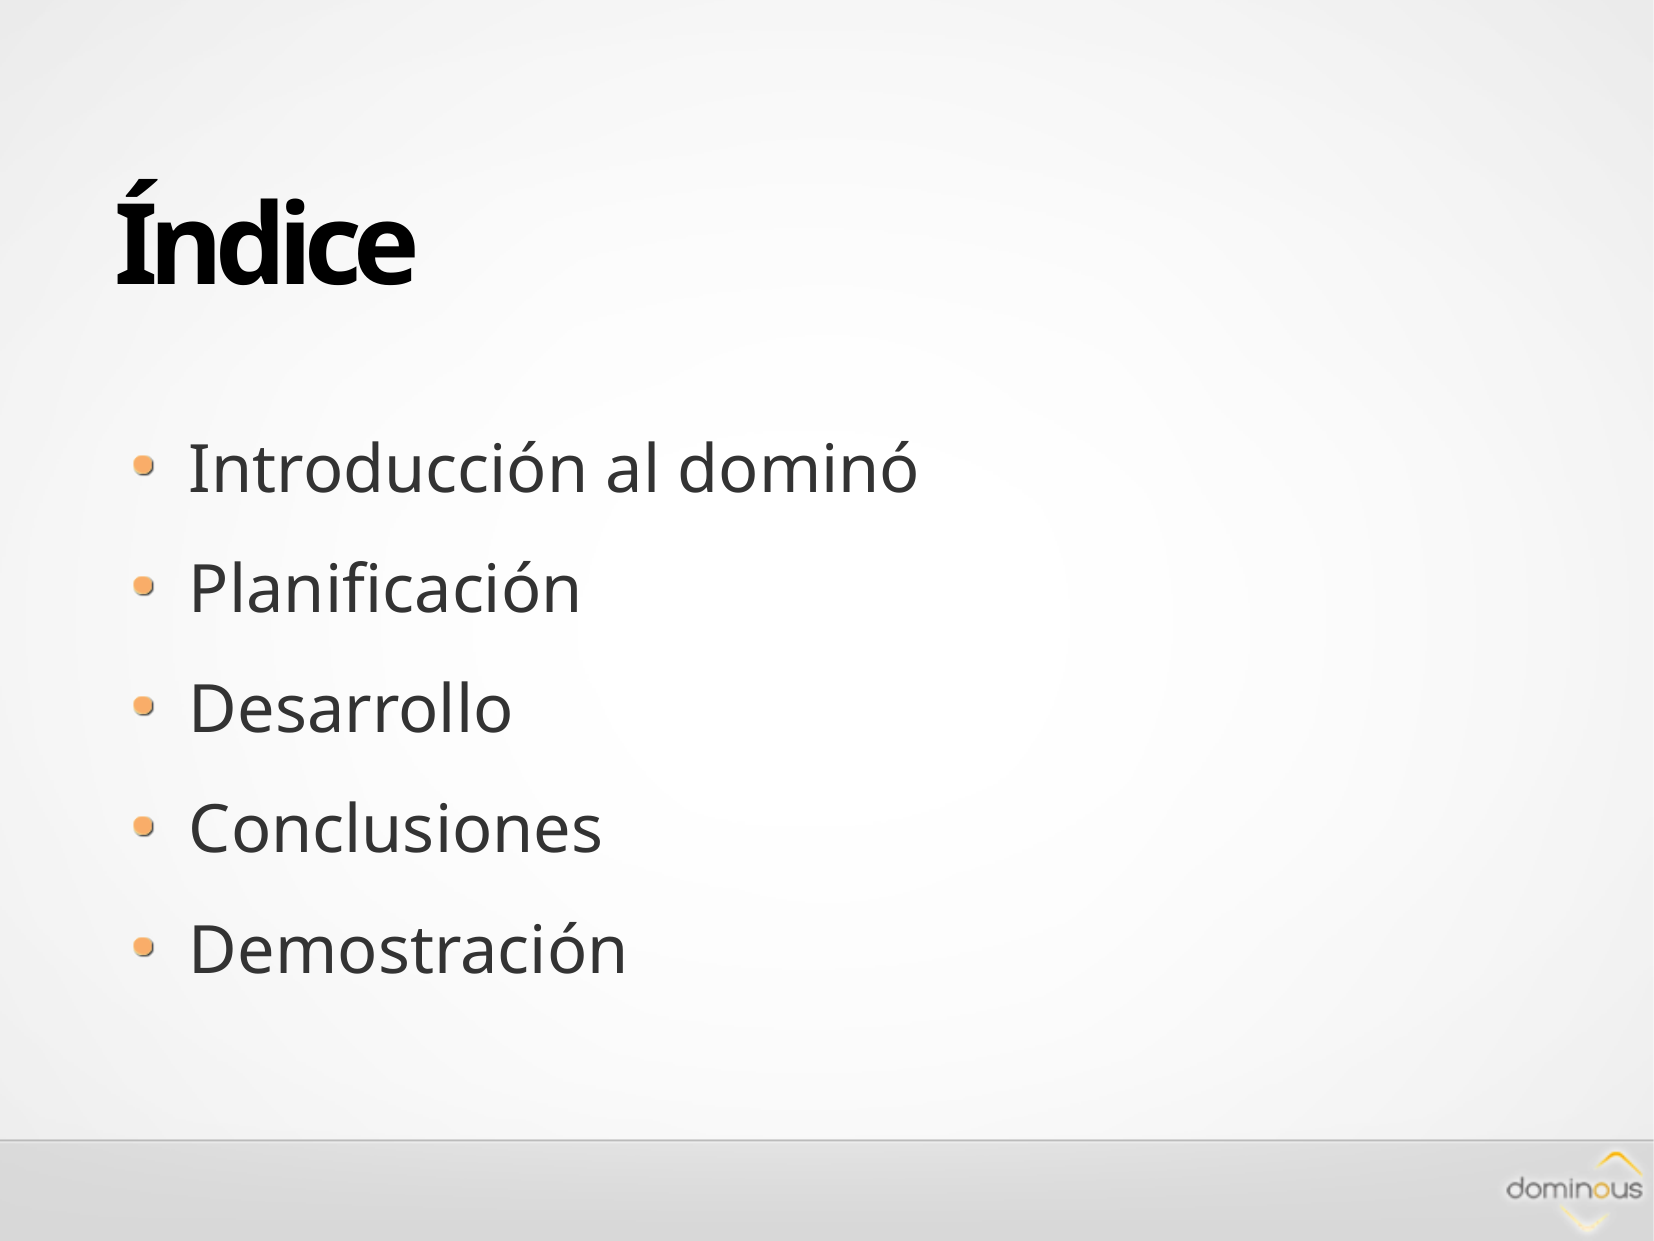

Índice
Introducción al dominó
Planificación
Desarrollo
Conclusiones
Demostración